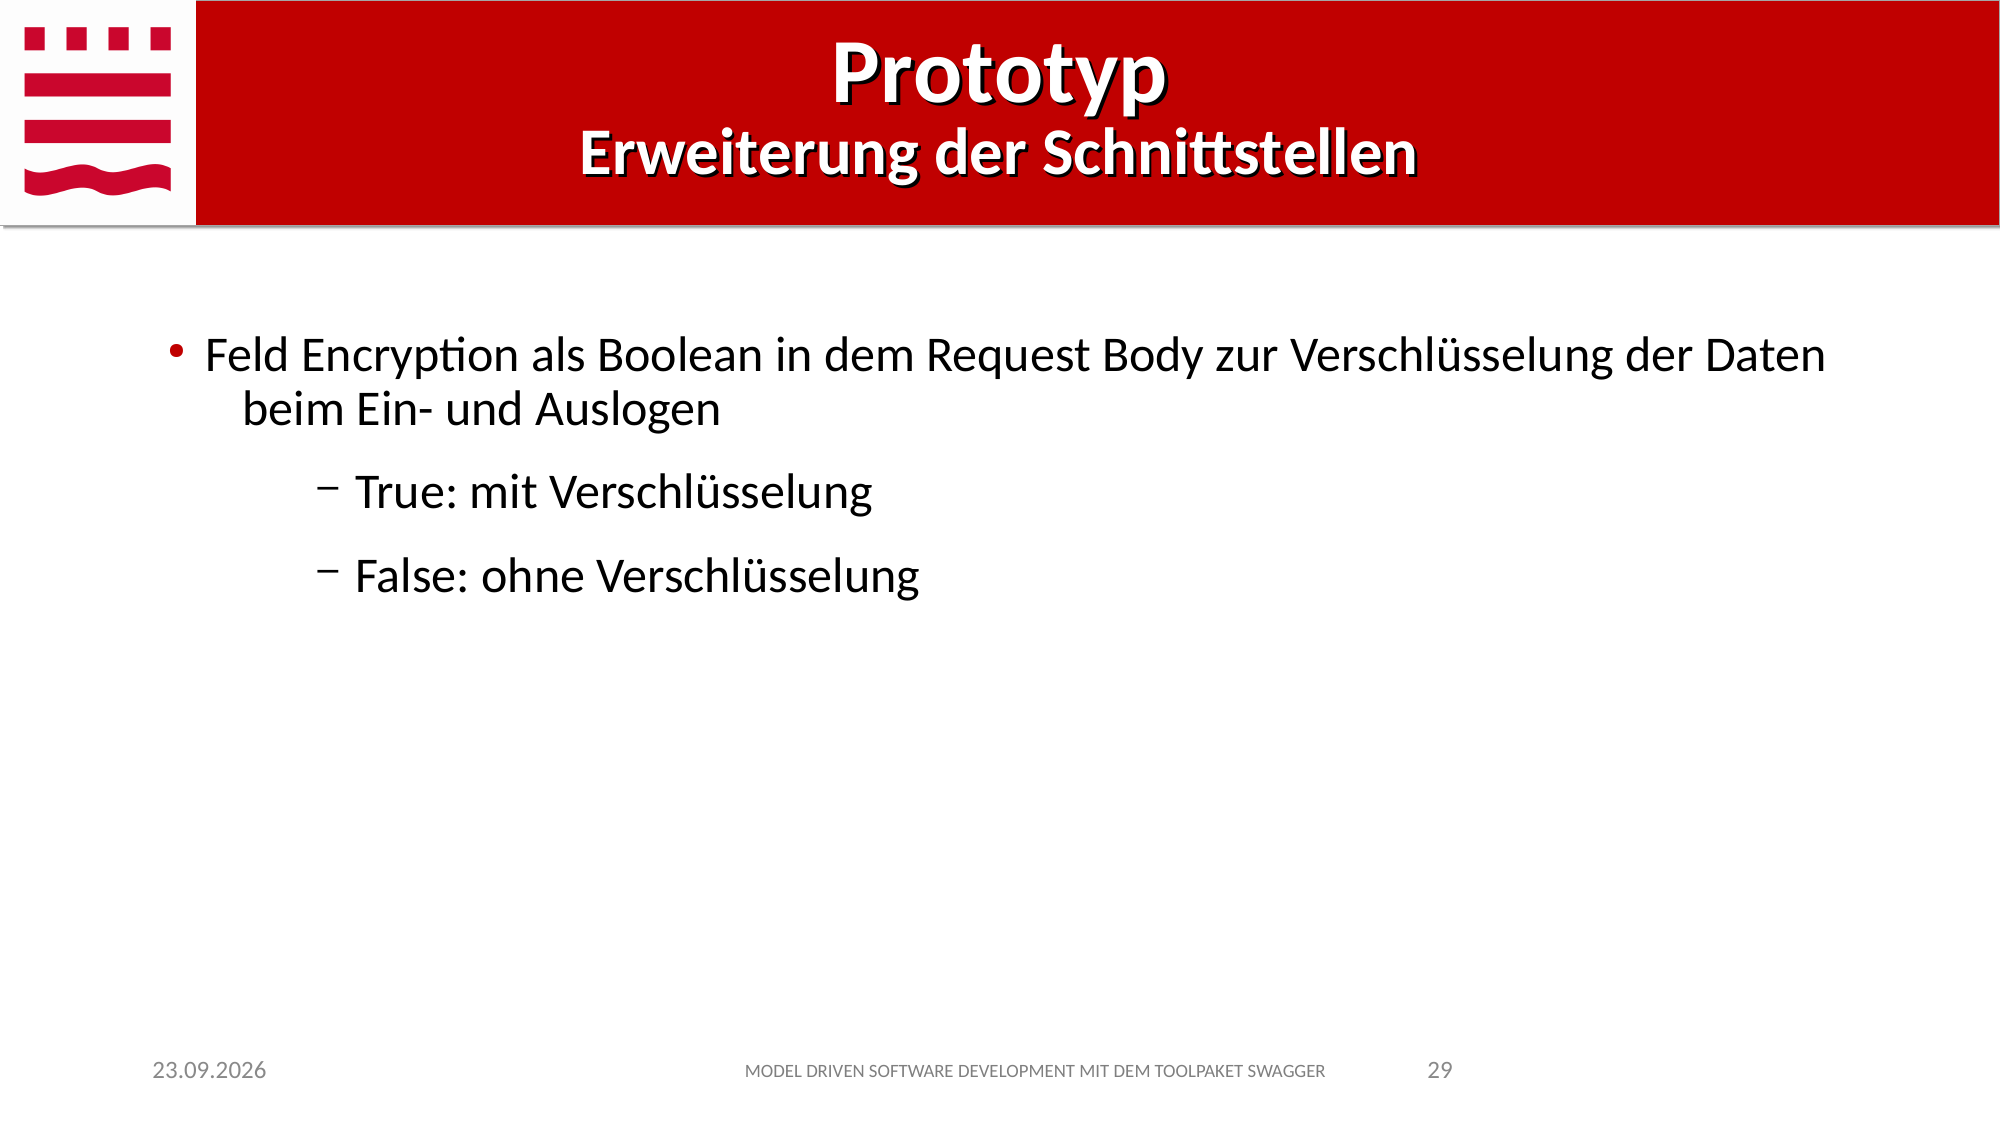

Prototyp
Erweiterung der Schnittstellen
# Feld Encryption als Boolean in dem Request Body zur Verschlüsselung der Daten beim Ein- und Auslogen
True: mit Verschlüsselung
False: ohne Verschlüsselung
MODEL DRIVEN SOFTWARE DEVELOPMENT MIT DEM TOOLPAKET SWAGGER
29